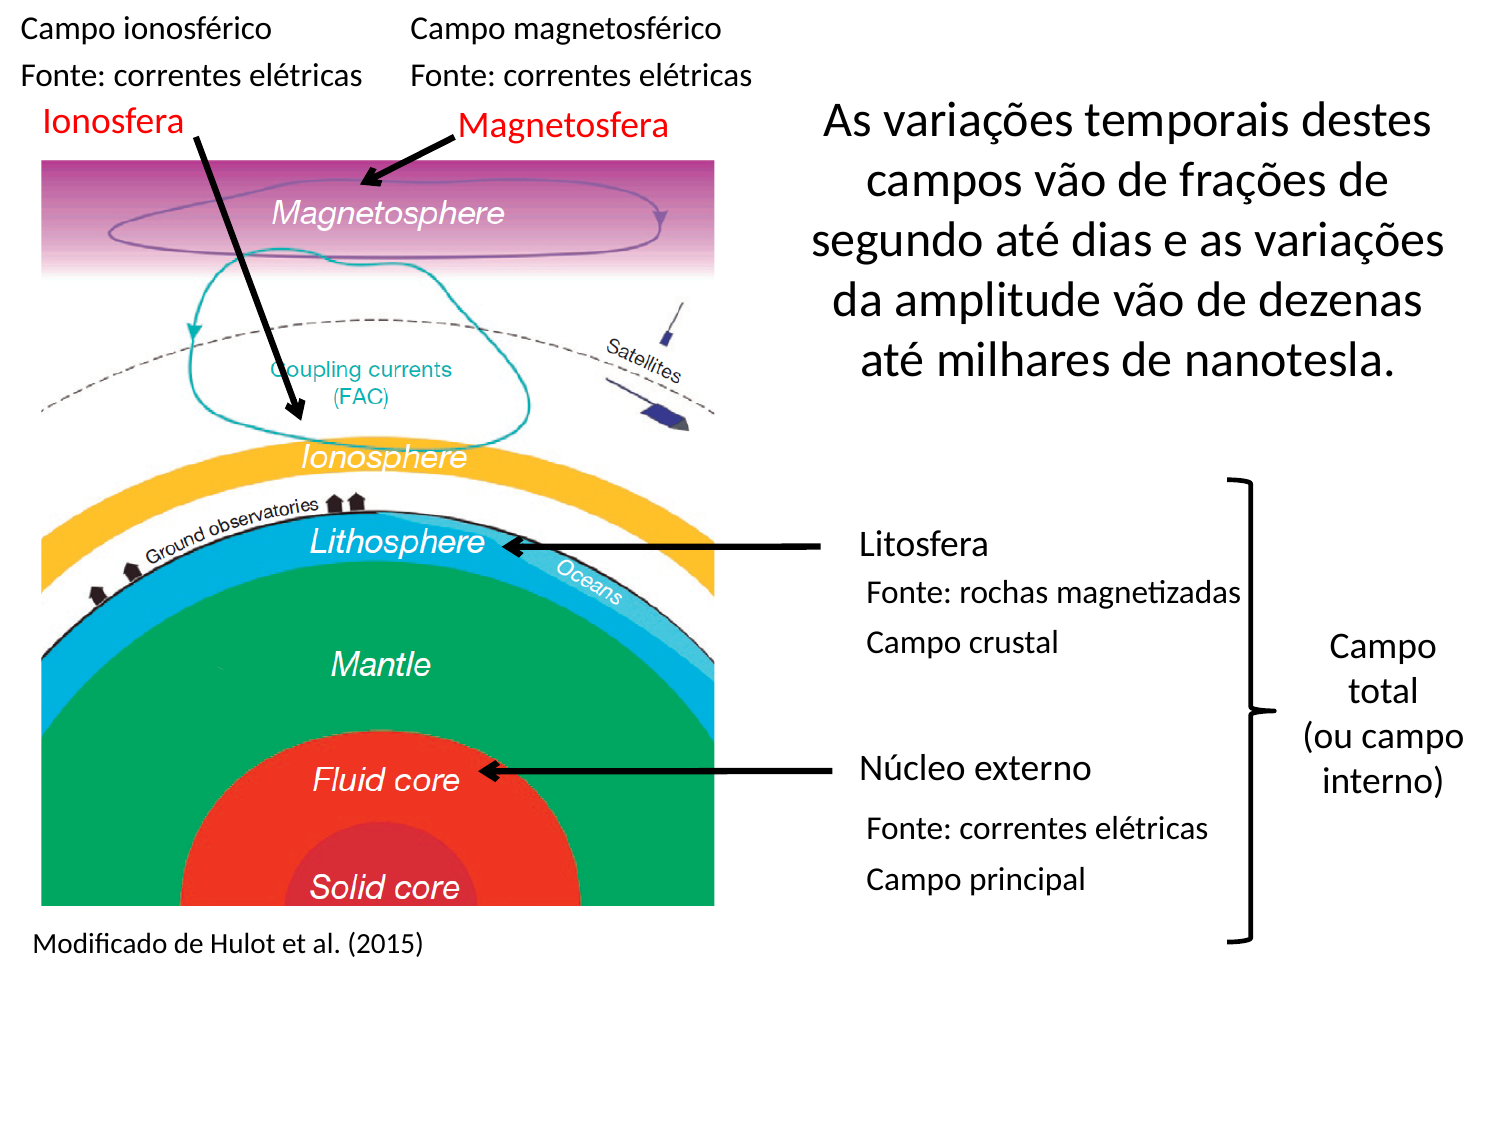

Campo magnetosférico
Campo ionosférico
Fonte: correntes elétricas
Fonte: correntes elétricas
As variações temporais destes campos vão de frações de segundo até dias e as variações da amplitude vão de dezenas até milhares de nanotesla.
Ionosfera
Magnetosfera
Litosfera
Fonte: rochas magnetizadas
Campo crustal
Campo total
(ou campo interno)
Núcleo externo
Fonte: correntes elétricas
Campo principal
Modificado de Hulot et al. (2015)